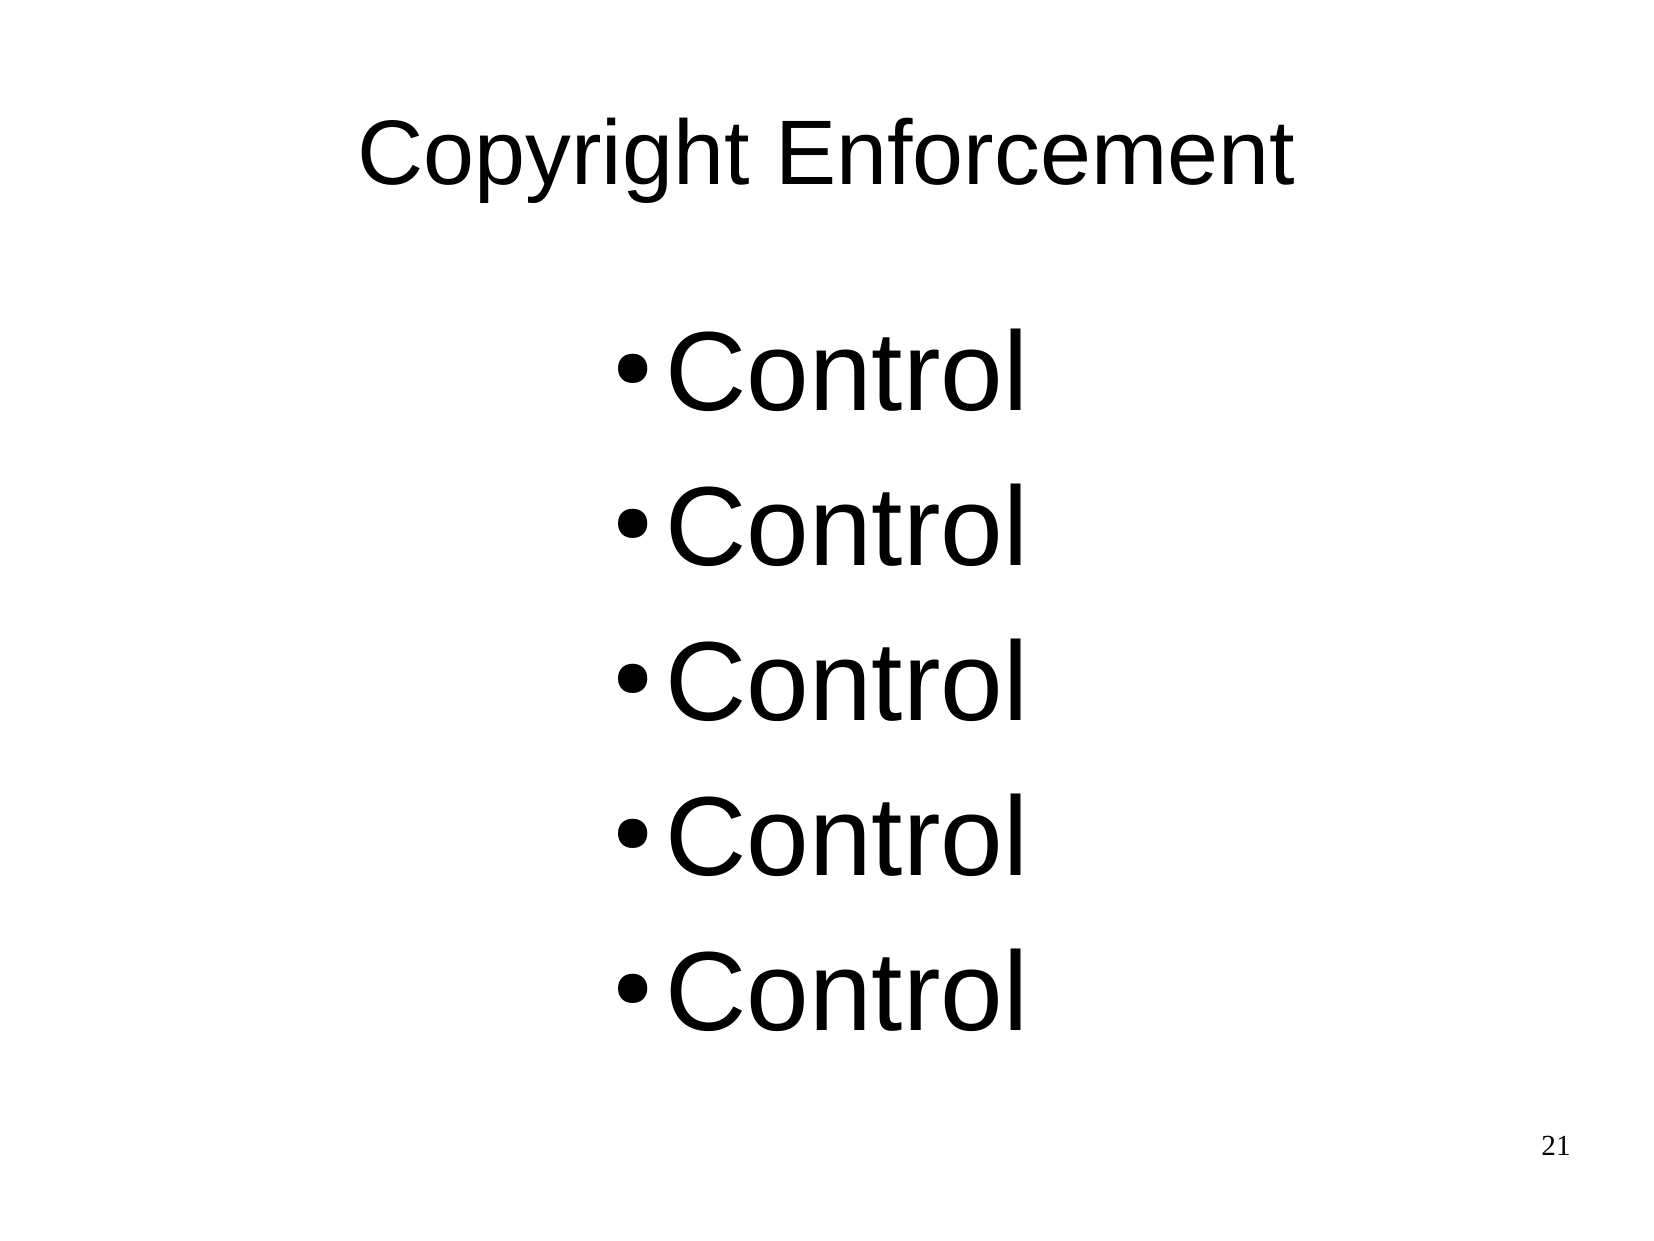

# Copyright Enforcement
Control
Control
Control
Control
Control
21